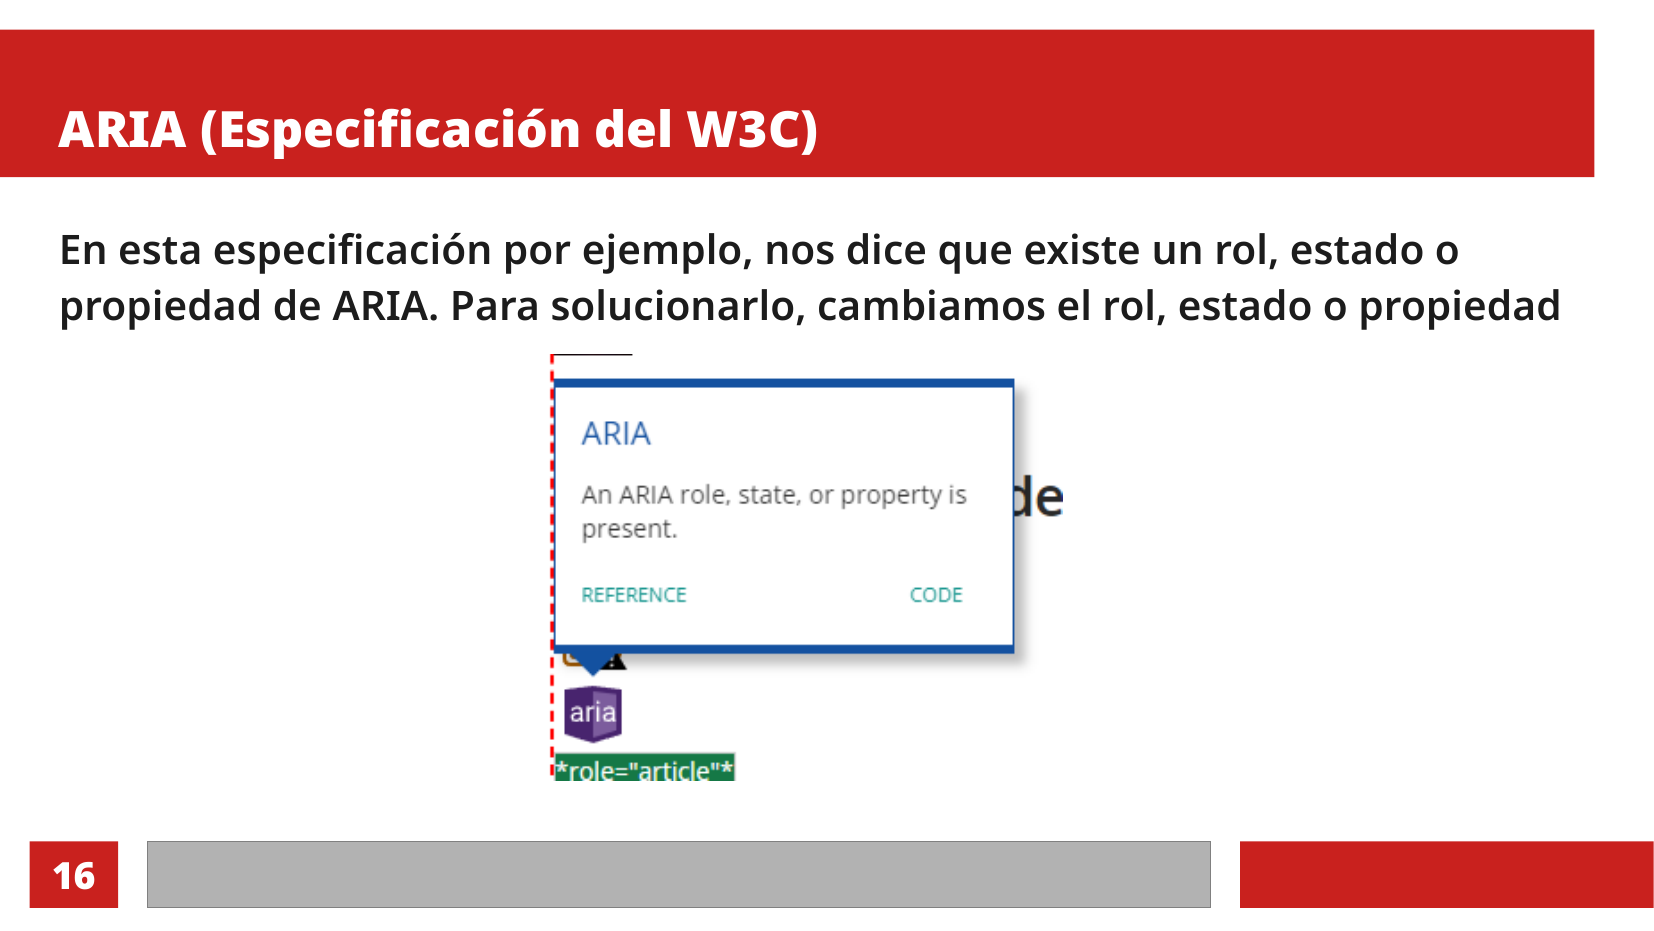

# ARIA (Especificación del W3C)
En esta especificación por ejemplo, nos dice que existe un rol, estado o propiedad de ARIA. Para solucionarlo, cambiamos el rol, estado o propiedad
16